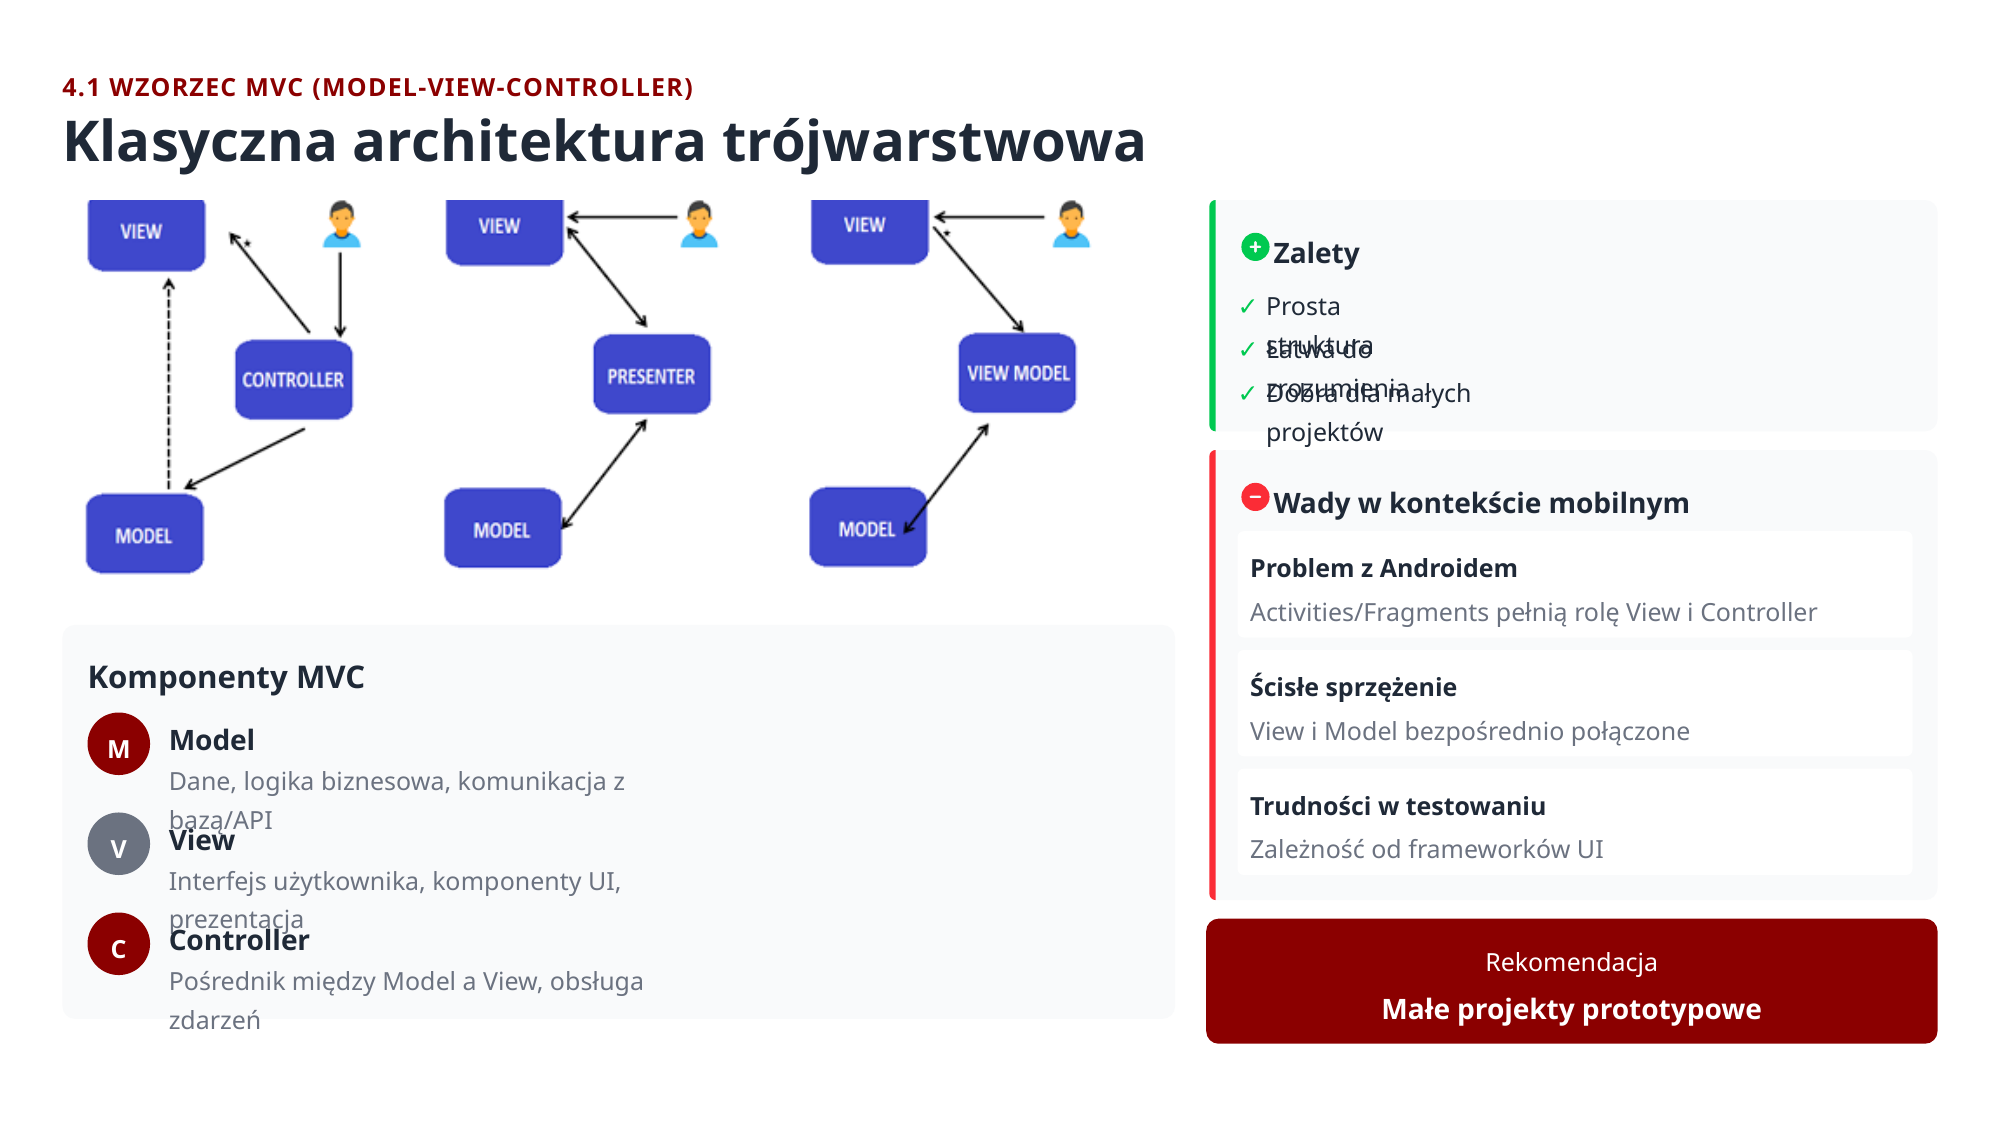

4.1 WZORZEC MVC (MODEL-VIEW-CONTROLLER)
Klasyczna architektura trójwarstwowa
Zalety
✓
Prosta struktura
✓
Łatwa do zrozumienia
✓
Dobra dla małych projektów
Wady w kontekście mobilnym
Problem z Androidem
Activities/Fragments pełnią rolę View i Controller
Komponenty MVC
Ścisłe sprzężenie
View i Model bezpośrednio połączone
M
Model
Dane, logika biznesowa, komunikacja z bazą/API
Trudności w testowaniu
V
View
Zależność od frameworków UI
Interfejs użytkownika, komponenty UI, prezentacja
C
Controller
Rekomendacja
Pośrednik między Model a View, obsługa zdarzeń
Małe projekty prototypowe